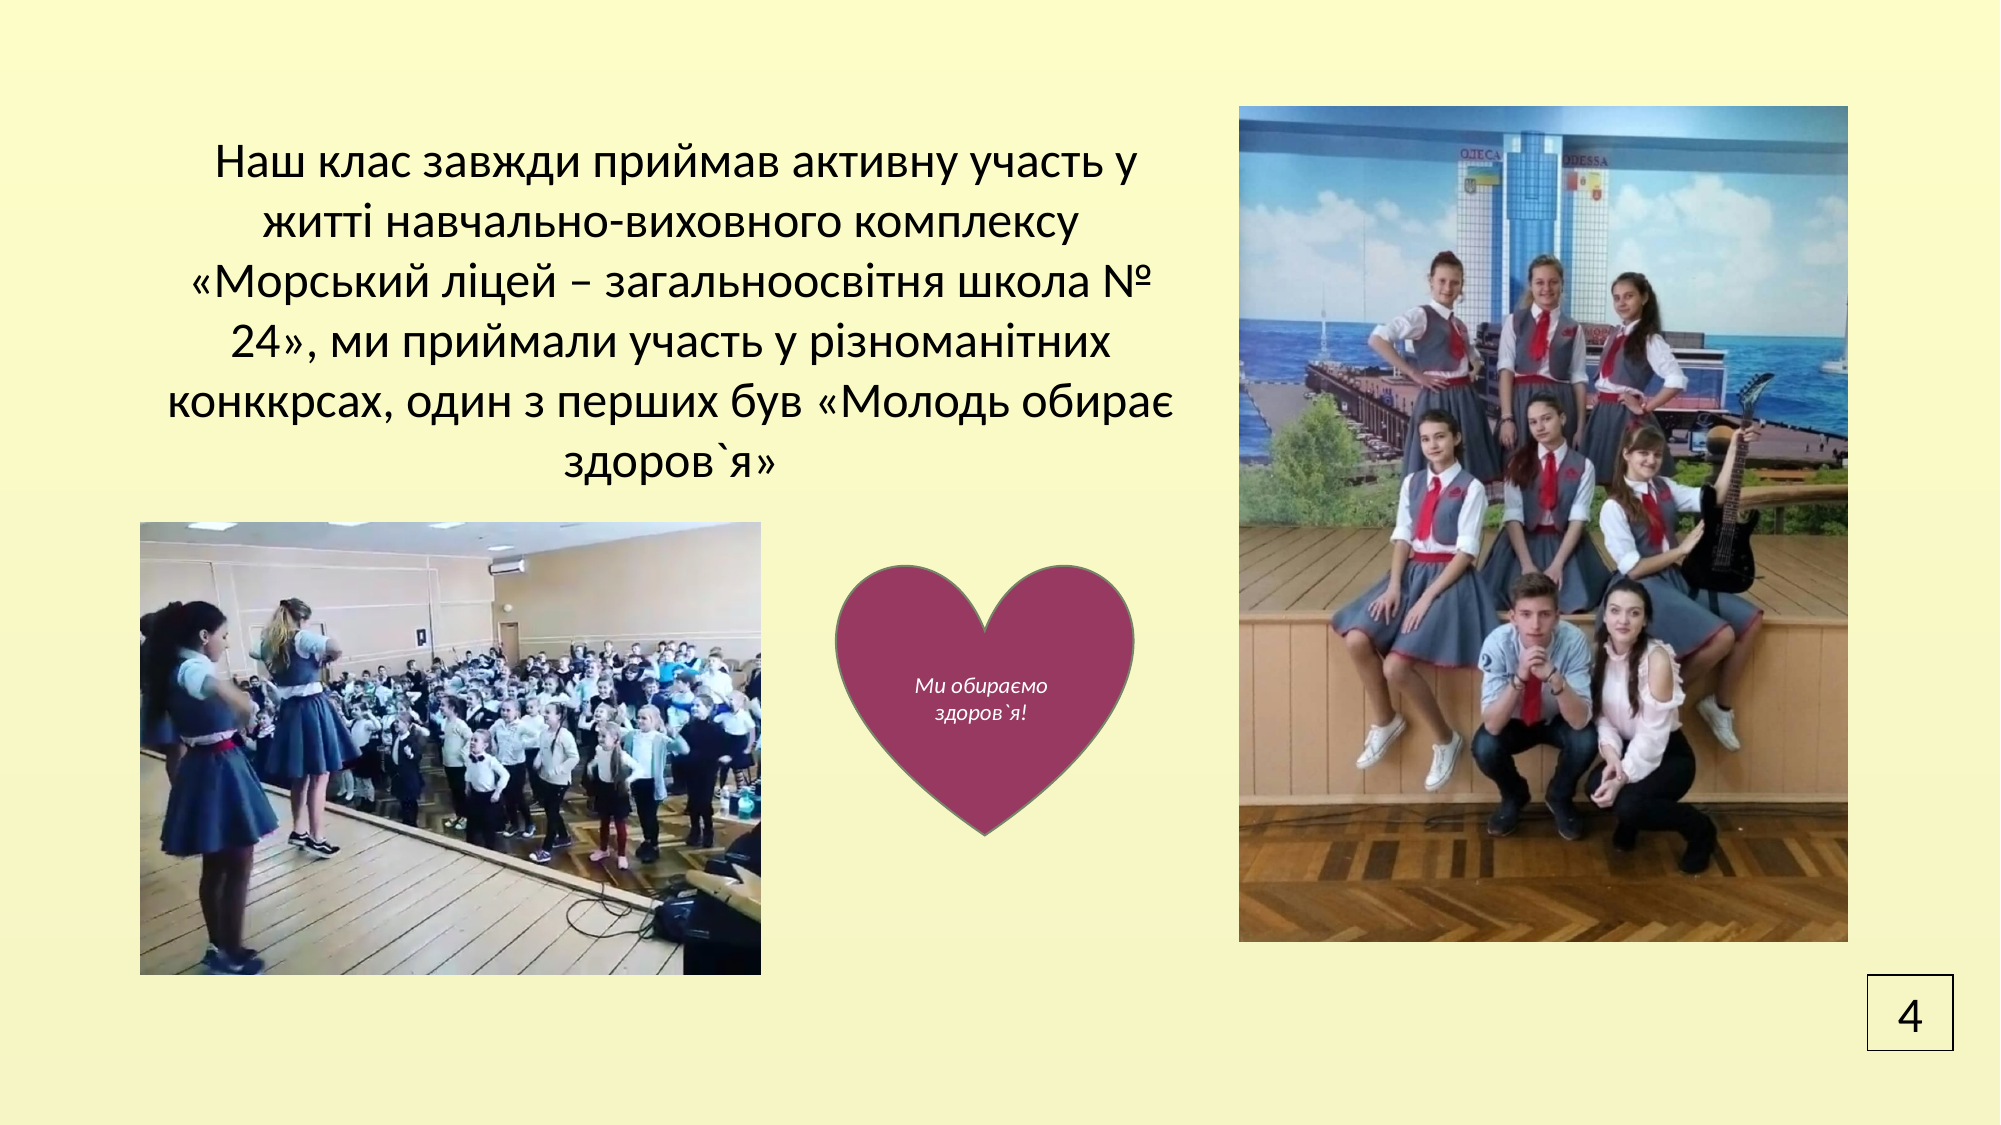

Наш клас завжди приймав активну участь у житті навчально-виховного комплексу «Морський ліцей – загальноосвітня школа № 24», ми приймали участь у різноманітних конккрсах, один з перших був «Молодь обирає здоров`я»
Ми обираємо здоров`я!
4